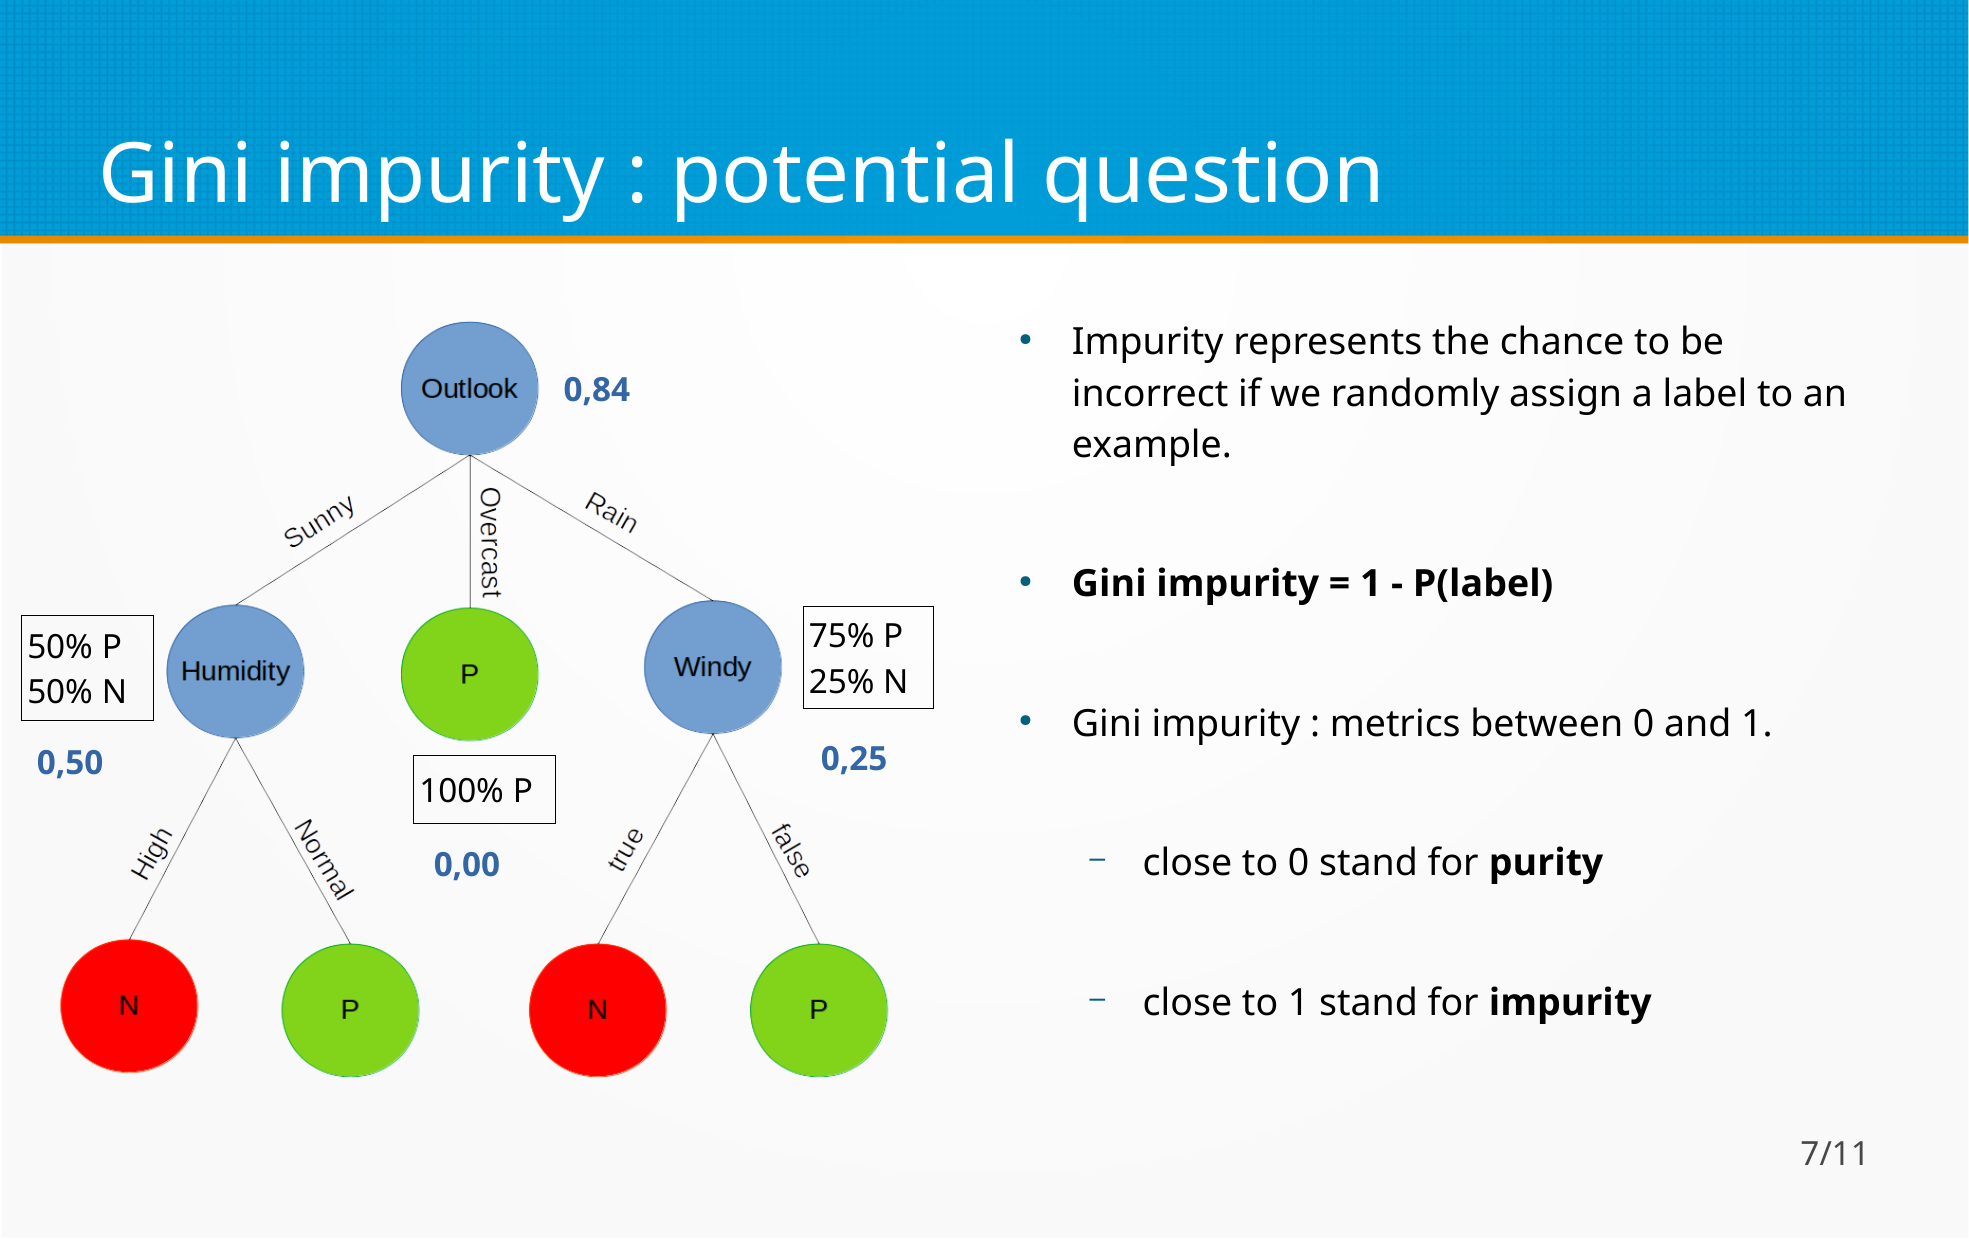

# Gini impurity : potential question
Impurity represents the chance to be incorrect if we randomly assign a label to an example.
Gini impurity = 1 - P(label)
Gini impurity : metrics between 0 and 1.
close to 0 stand for purity
close to 1 stand for impurity
0,84
75% P
25% N
50% P
50% N
0,25
0,50
100% P
0,00
7